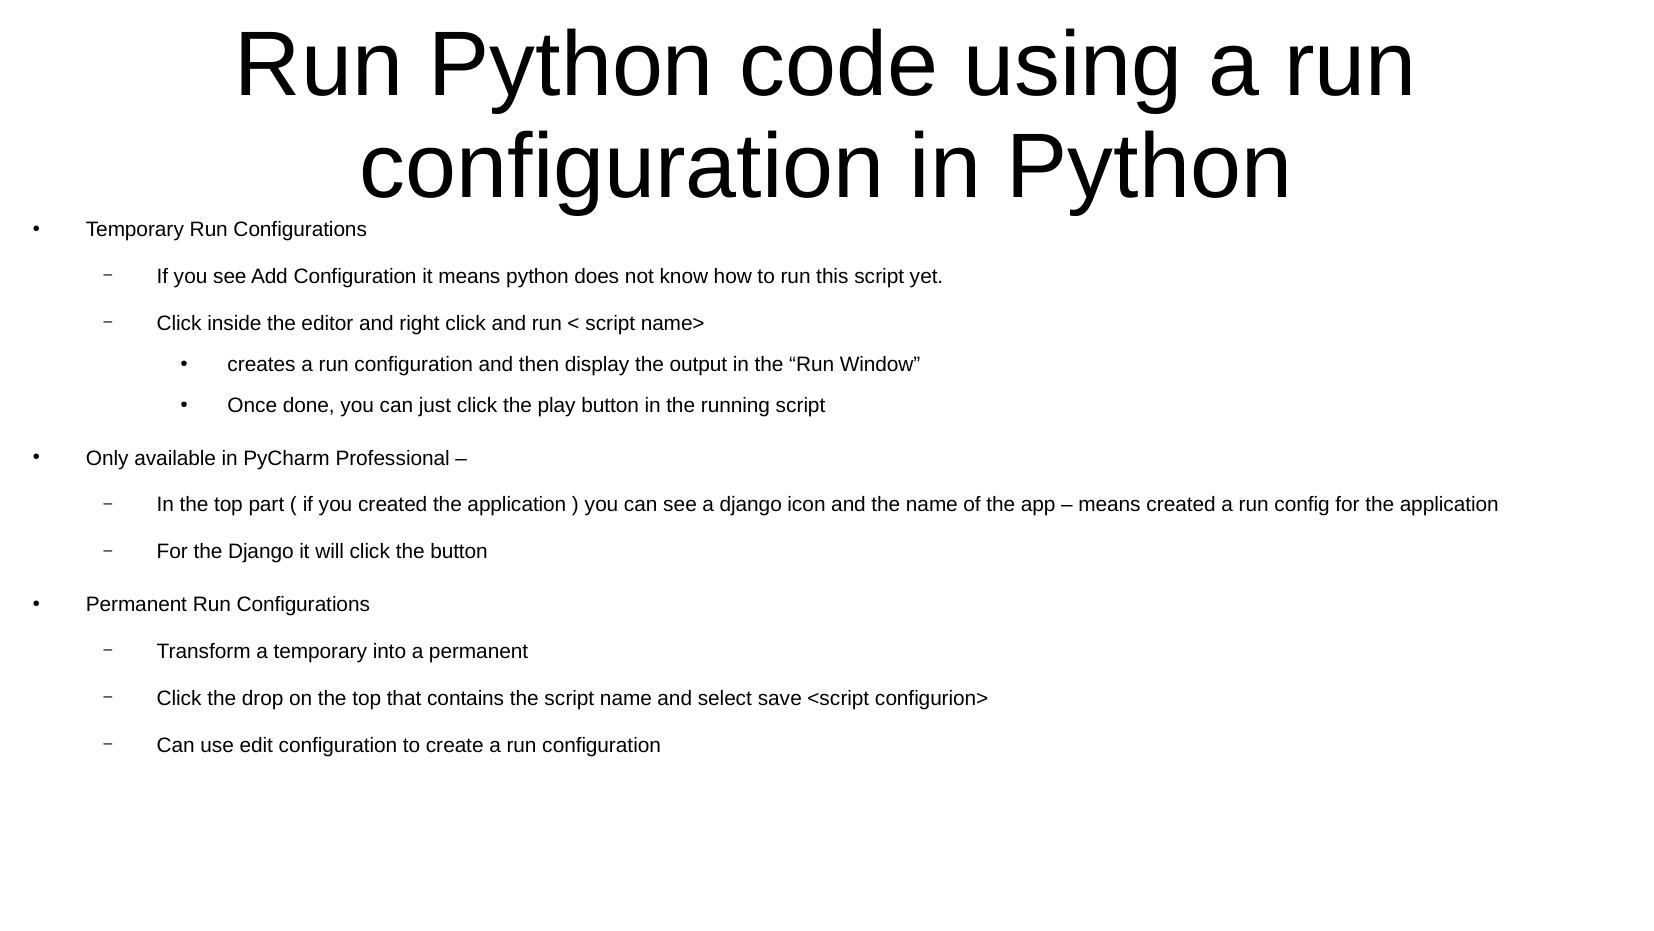

# Run Python code using a run configuration in Python
Temporary Run Configurations
If you see Add Configuration it means python does not know how to run this script yet.
Click inside the editor and right click and run < script name>
creates a run configuration and then display the output in the “Run Window”
Once done, you can just click the play button in the running script
Only available in PyCharm Professional –
In the top part ( if you created the application ) you can see a django icon and the name of the app – means created a run config for the application
For the Django it will click the button
Permanent Run Configurations
Transform a temporary into a permanent
Click the drop on the top that contains the script name and select save <script configurion>
Can use edit configuration to create a run configuration